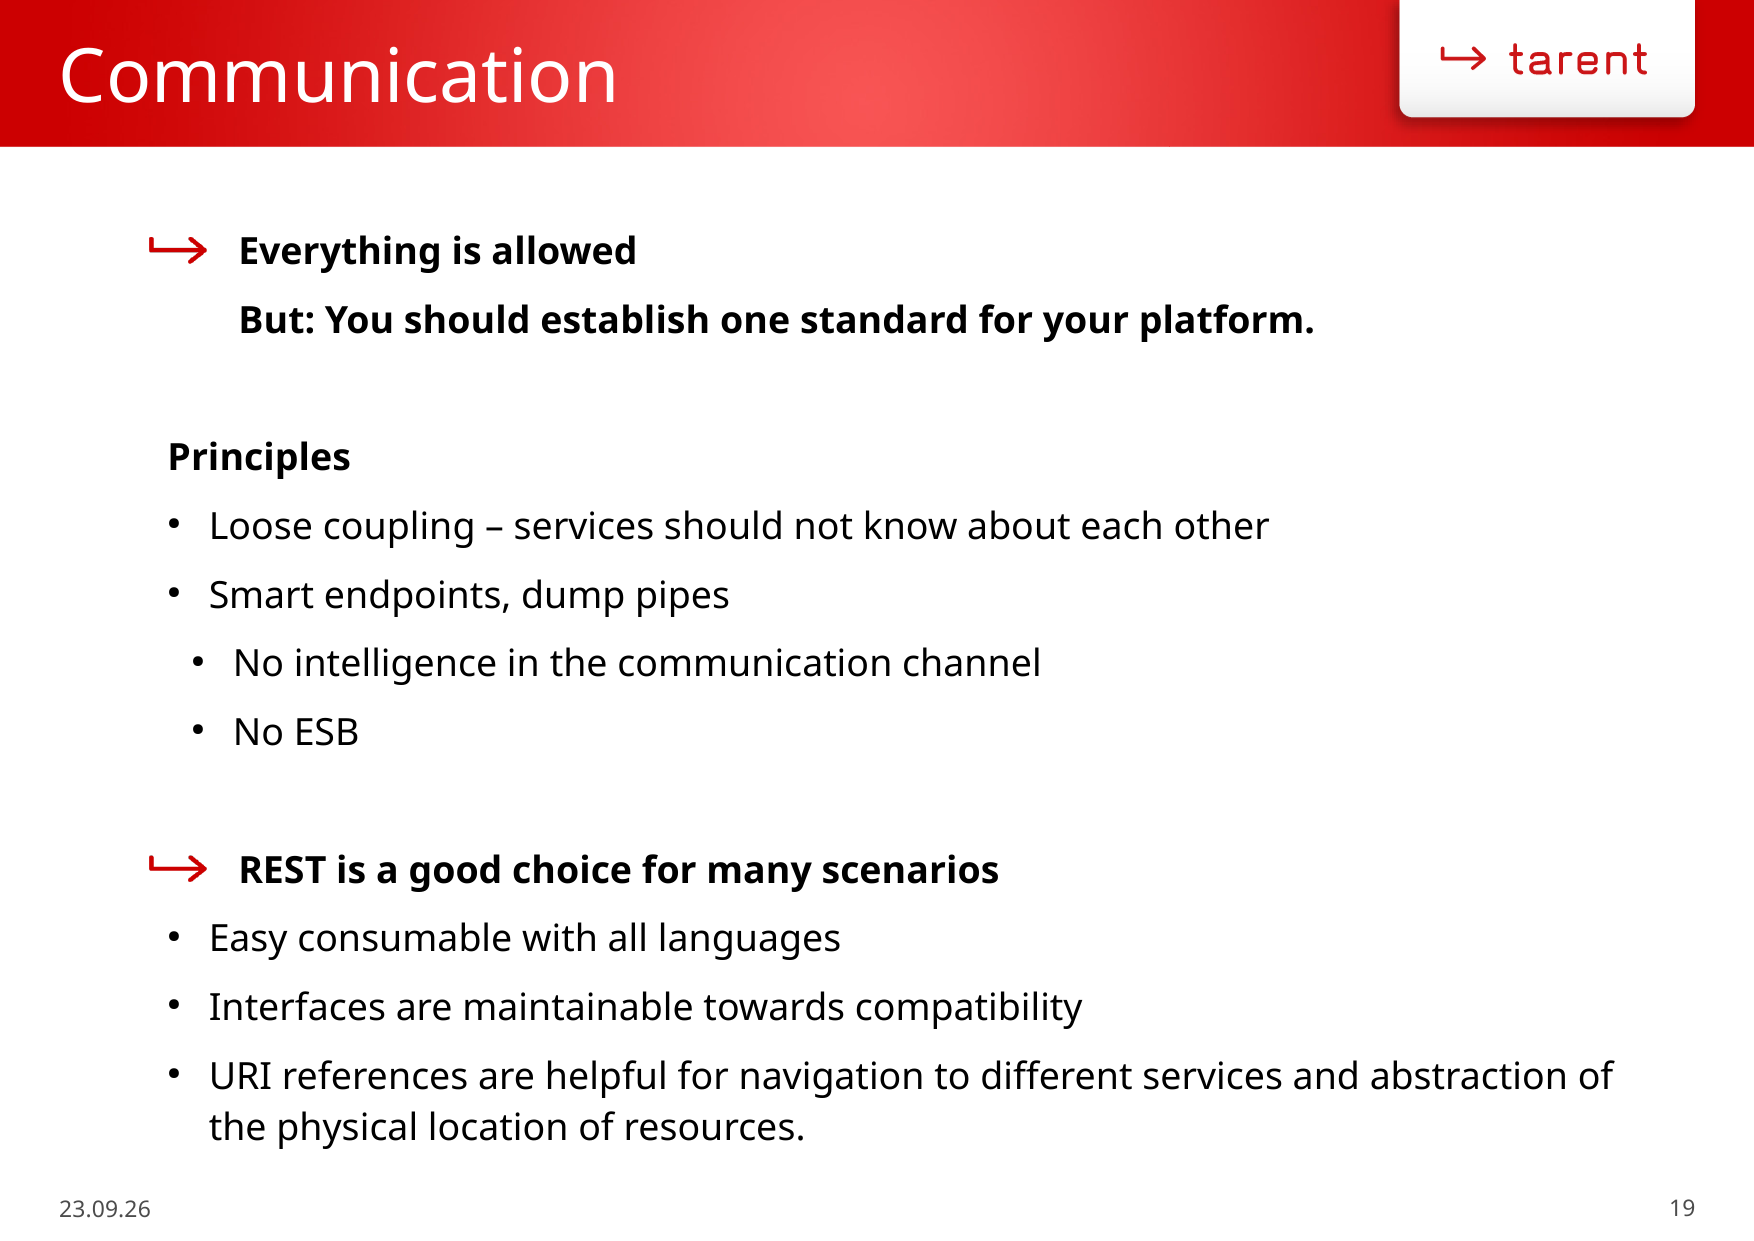

# Communication
Everything is allowed
But: You should establish one standard for your platform.
Principles
Loose coupling – services should not know about each other
Smart endpoints, dump pipes
No intelligence in the communication channel
No ESB
REST is a good choice for many scenarios
Easy consumable with all languages
Interfaces are maintainable towards compatibility
URI references are helpful for navigation to different services and abstraction of the physical location of resources.